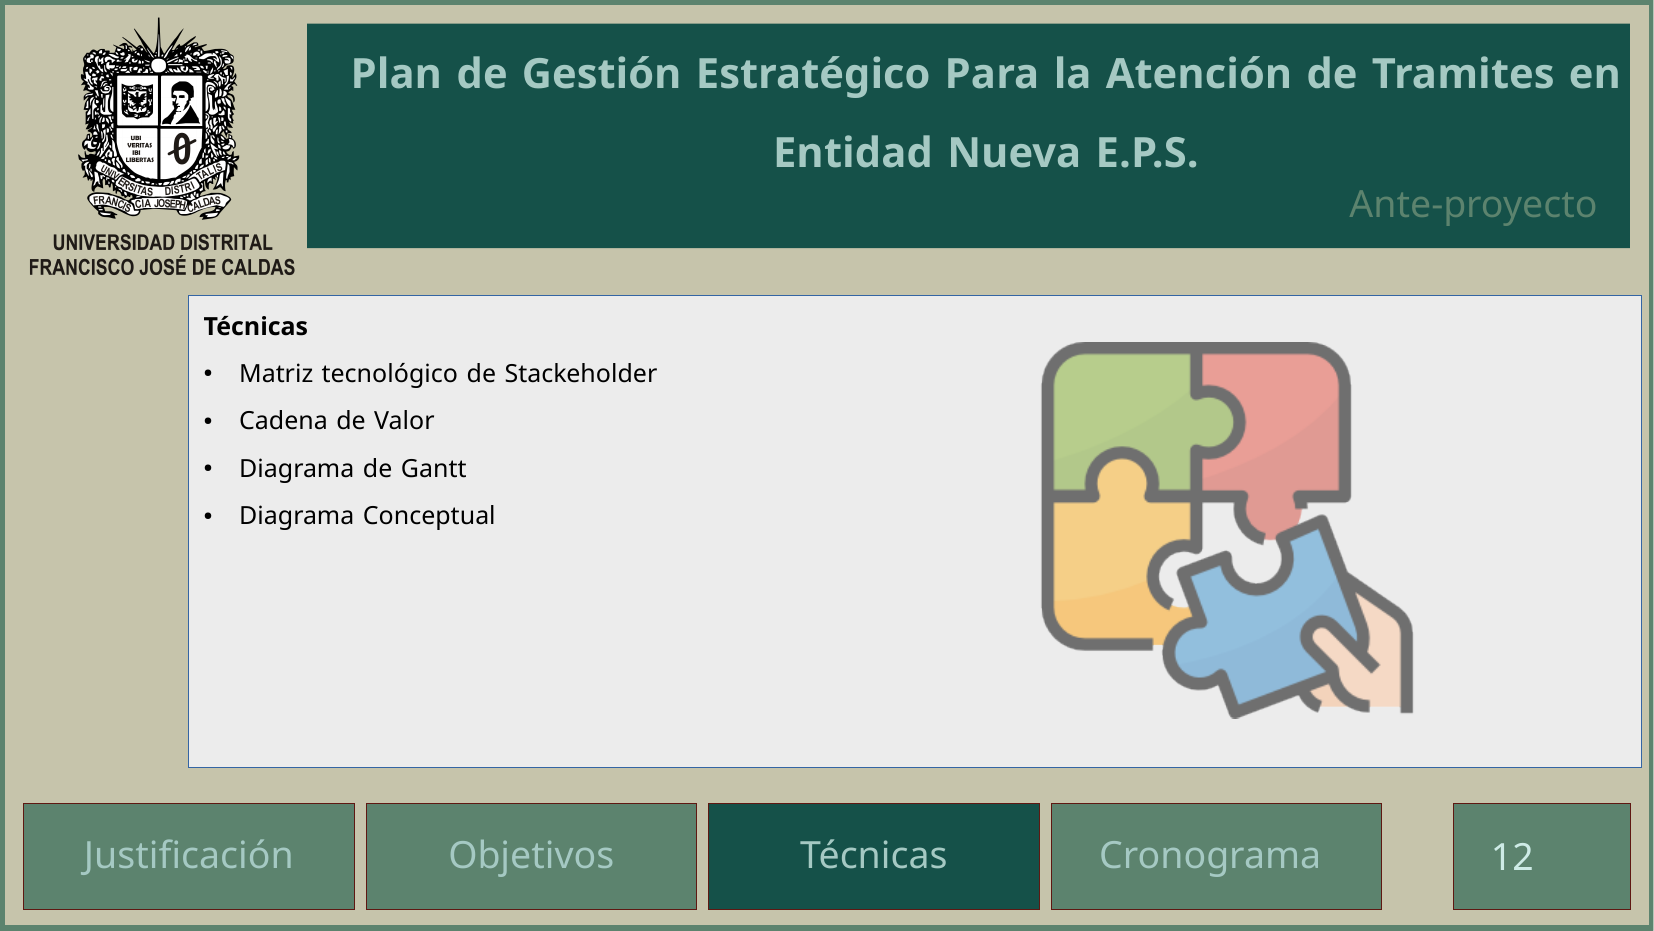

Plan de Gestión Estratégico Para la Atención de Tramites en Entidad Nueva E.P.S.
Ante-proyecto
Técnicas
Matriz tecnológico de Stackeholder
Cadena de Valor
Diagrama de Gantt
Diagrama Conceptual
Justificación
Objetivos
Técnicas
Cronograma